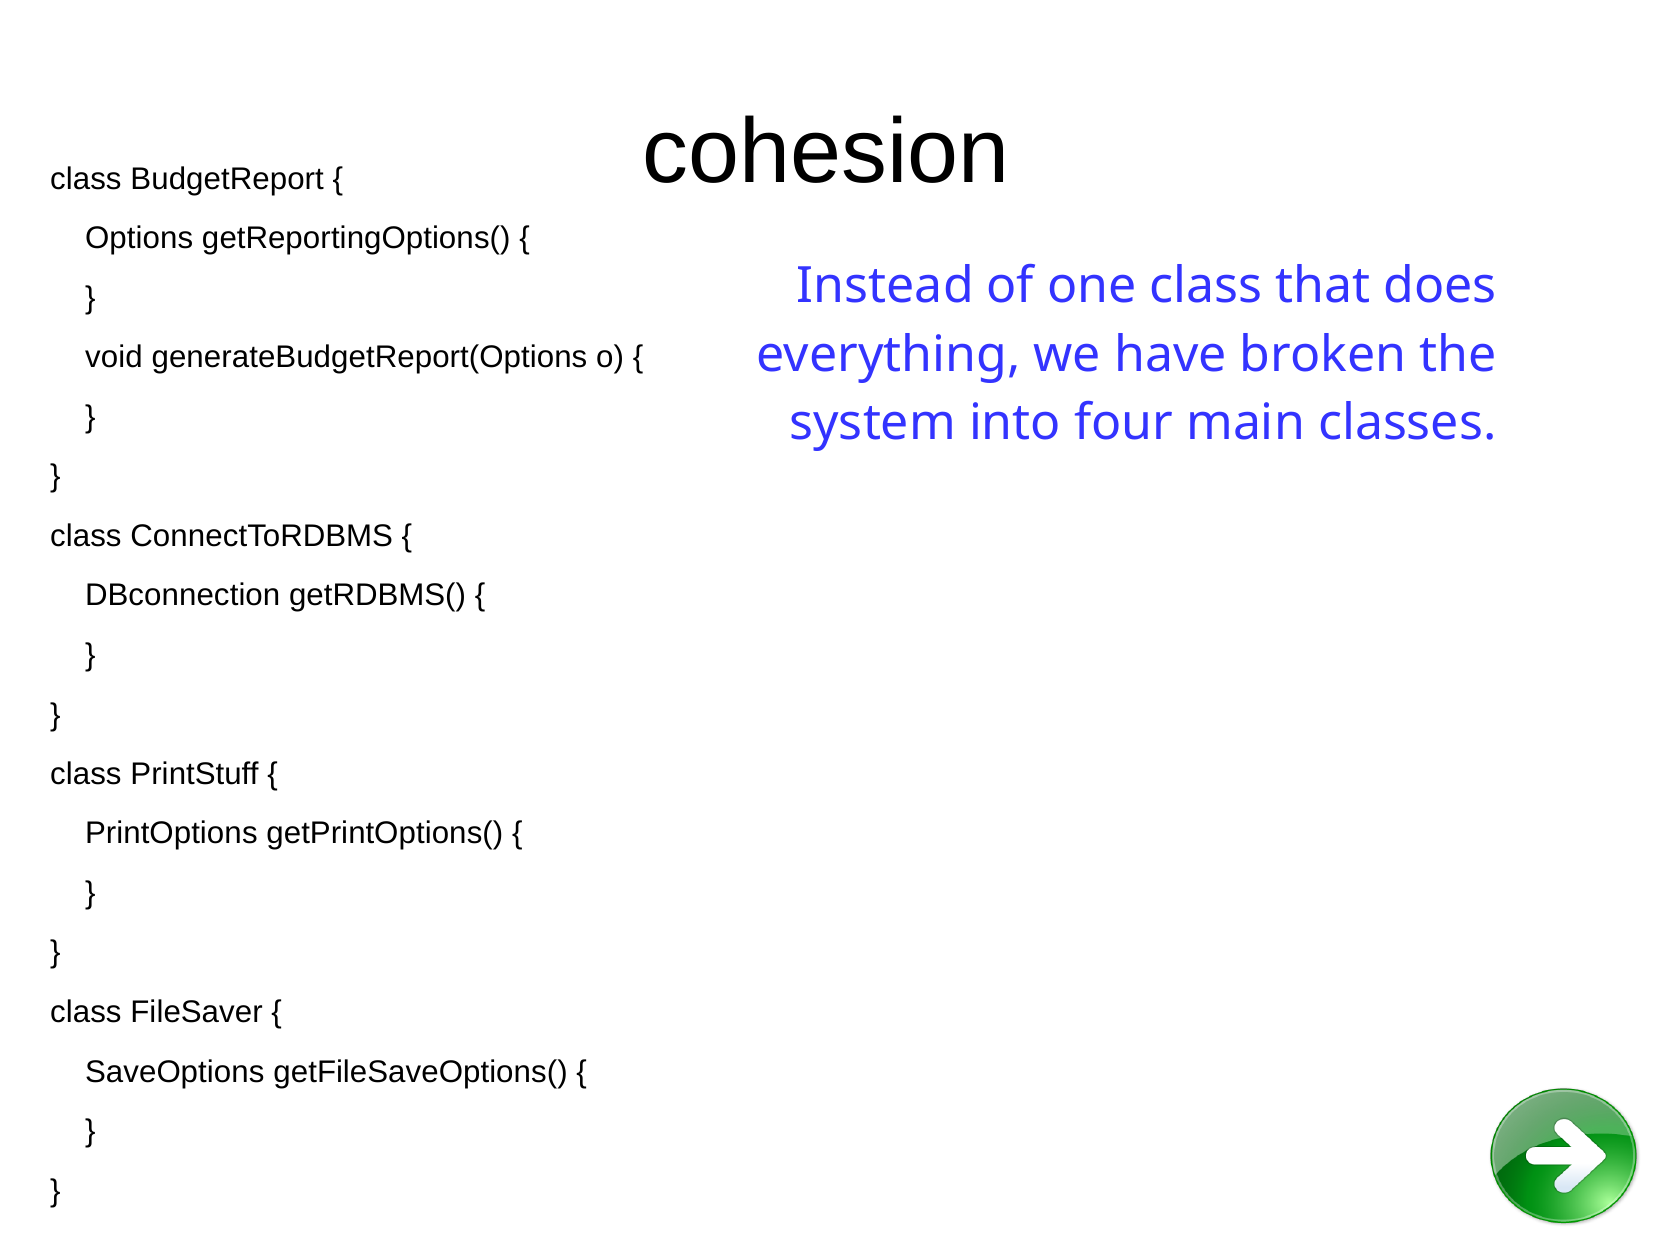

# cohesion
class BudgetReport {
    Options getReportingOptions() {
    }
    void generateBudgetReport(Options o) {
    }
}
class ConnectToRDBMS {
    DBconnection getRDBMS() {
    }
}
class PrintStuff {
    PrintOptions getPrintOptions() {
    }
}
class FileSaver {
    SaveOptions getFileSaveOptions() {
    }
}
Instead of one class that does everything, we have broken the system into four main classes.